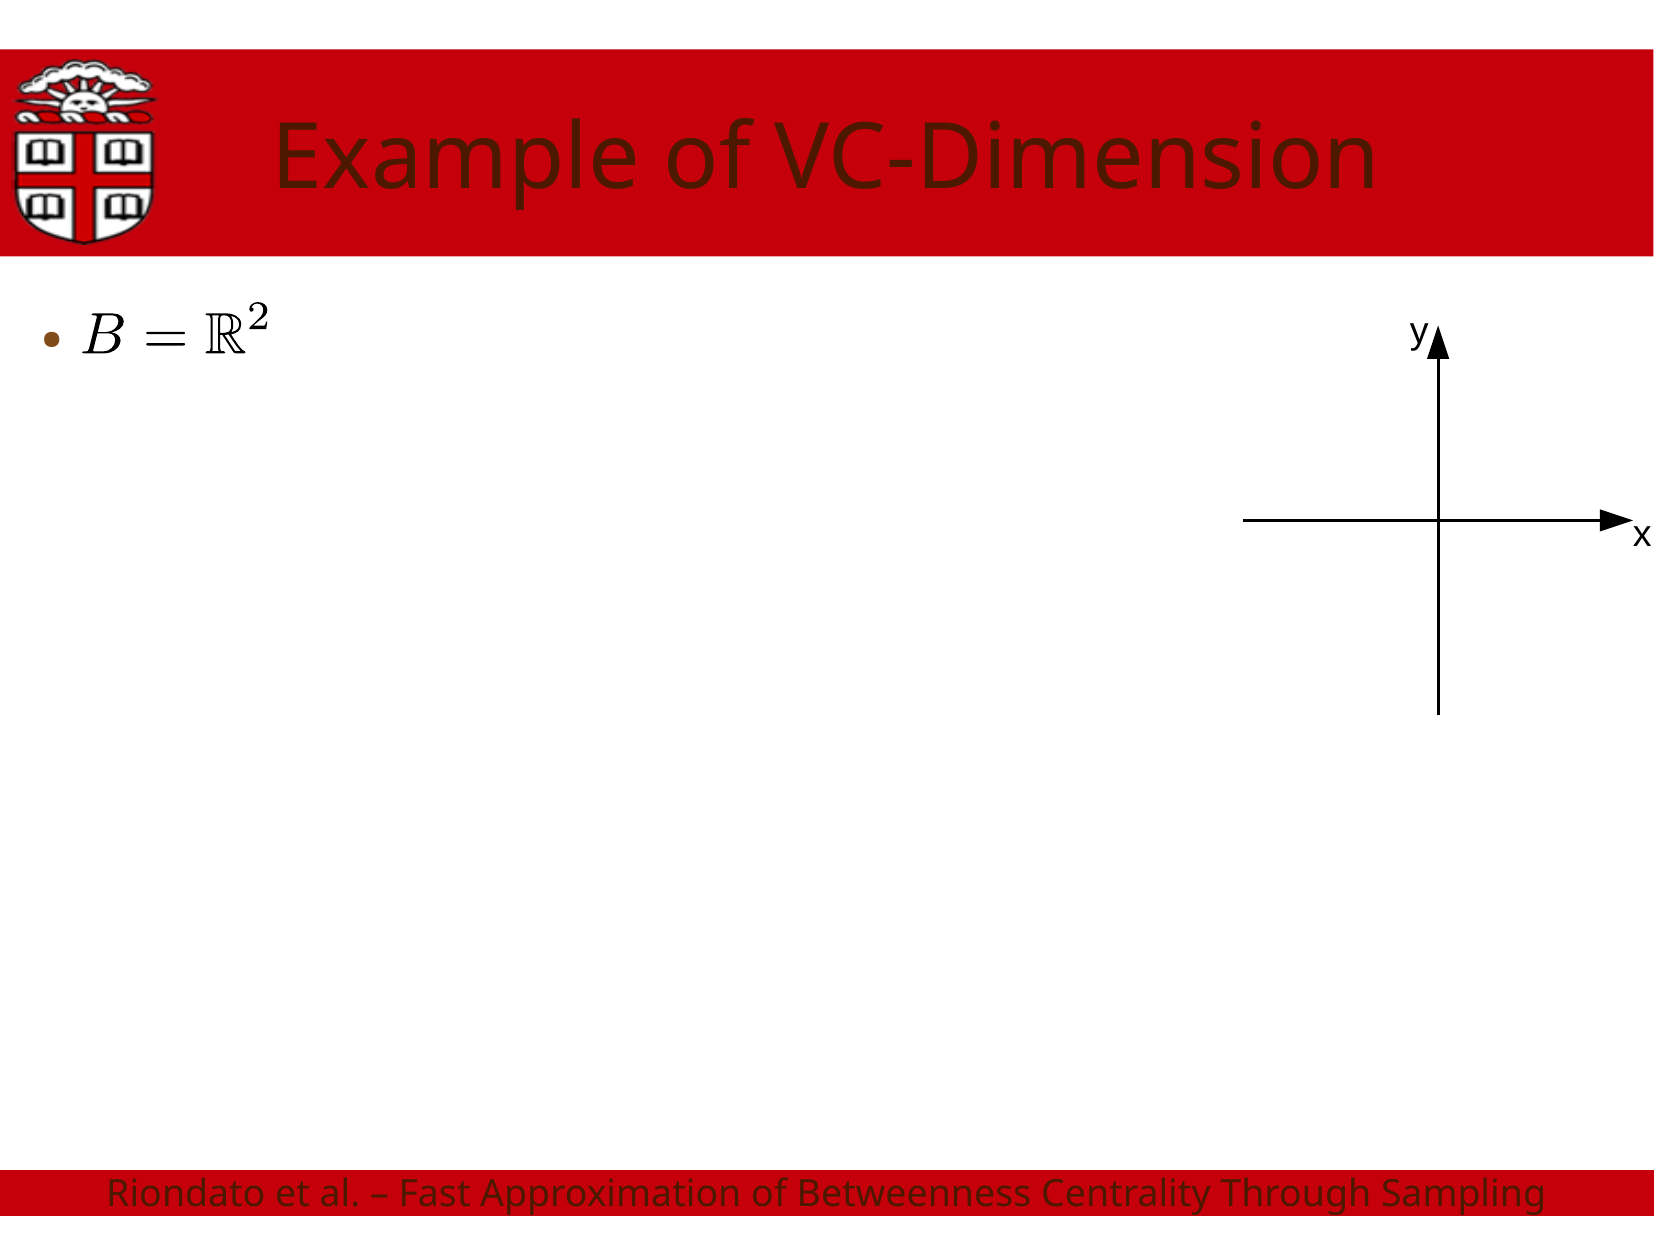

Example of VC-Dimension
#
y
x
Riondato et al. – Fast Approximation of Betweenness Centrality Through Sampling